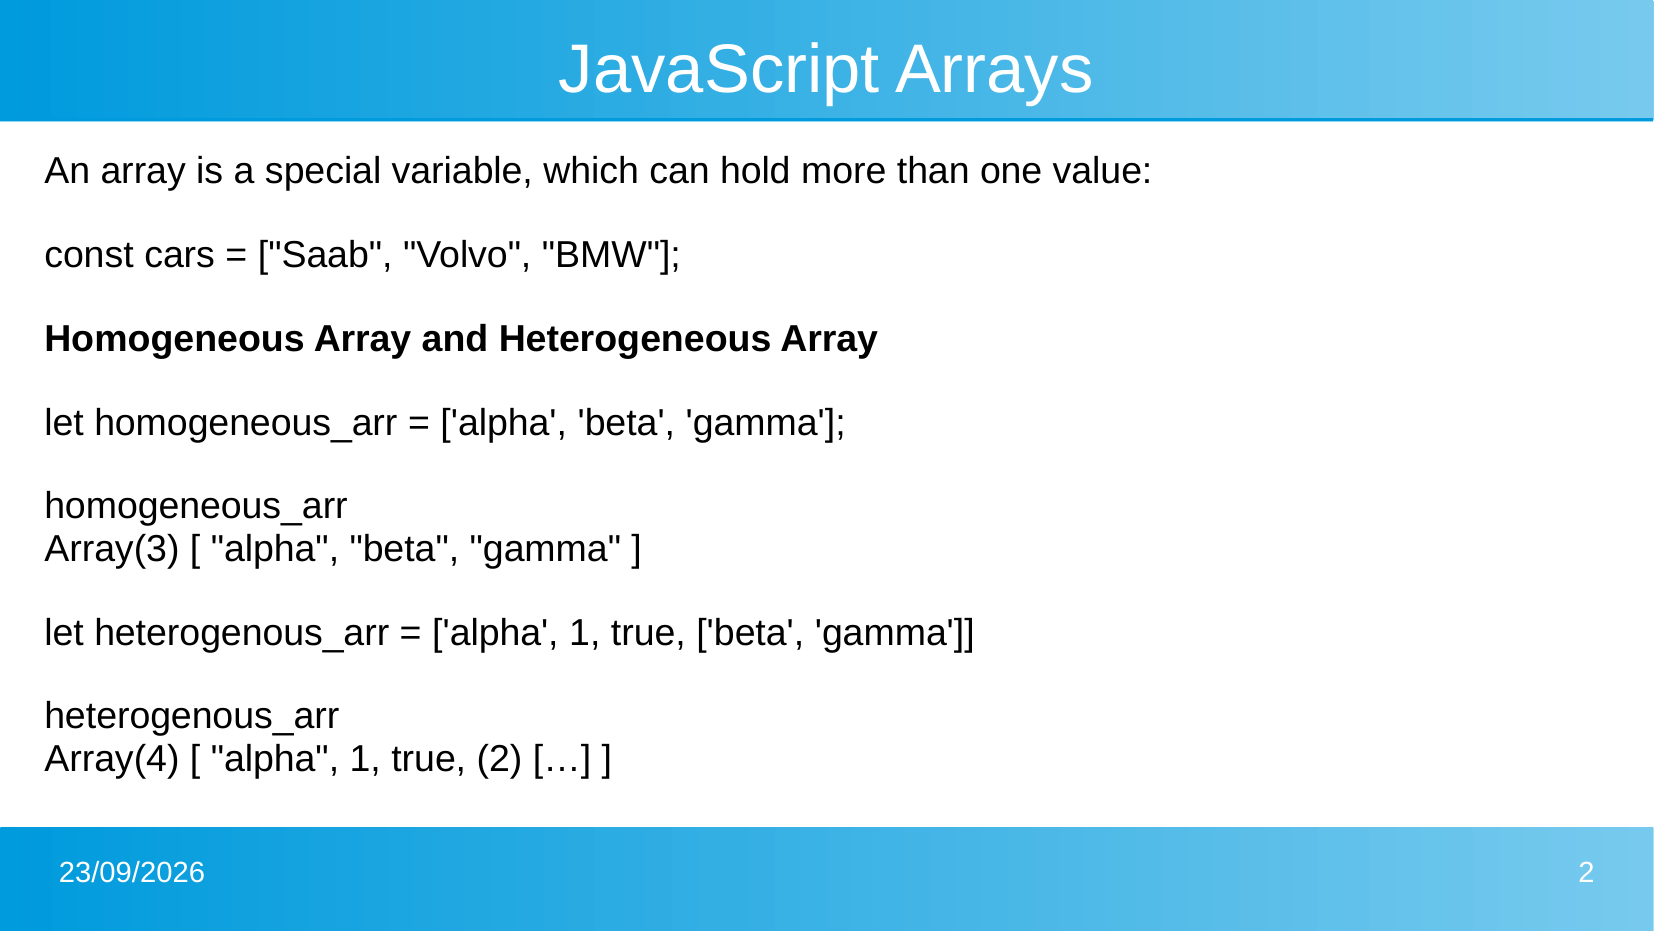

# JavaScript Arrays
An array is a special variable, which can hold more than one value:
const cars = ["Saab", "Volvo", "BMW"];
Homogeneous Array and Heterogeneous Array
let homogeneous_arr = ['alpha', 'beta', 'gamma'];
homogeneous_arr
Array(3) [ "alpha", "beta", "gamma" ]
let heterogenous_arr = ['alpha', 1, true, ['beta', 'gamma']]
heterogenous_arr
Array(4) [ "alpha", 1, true, (2) […] ]
2